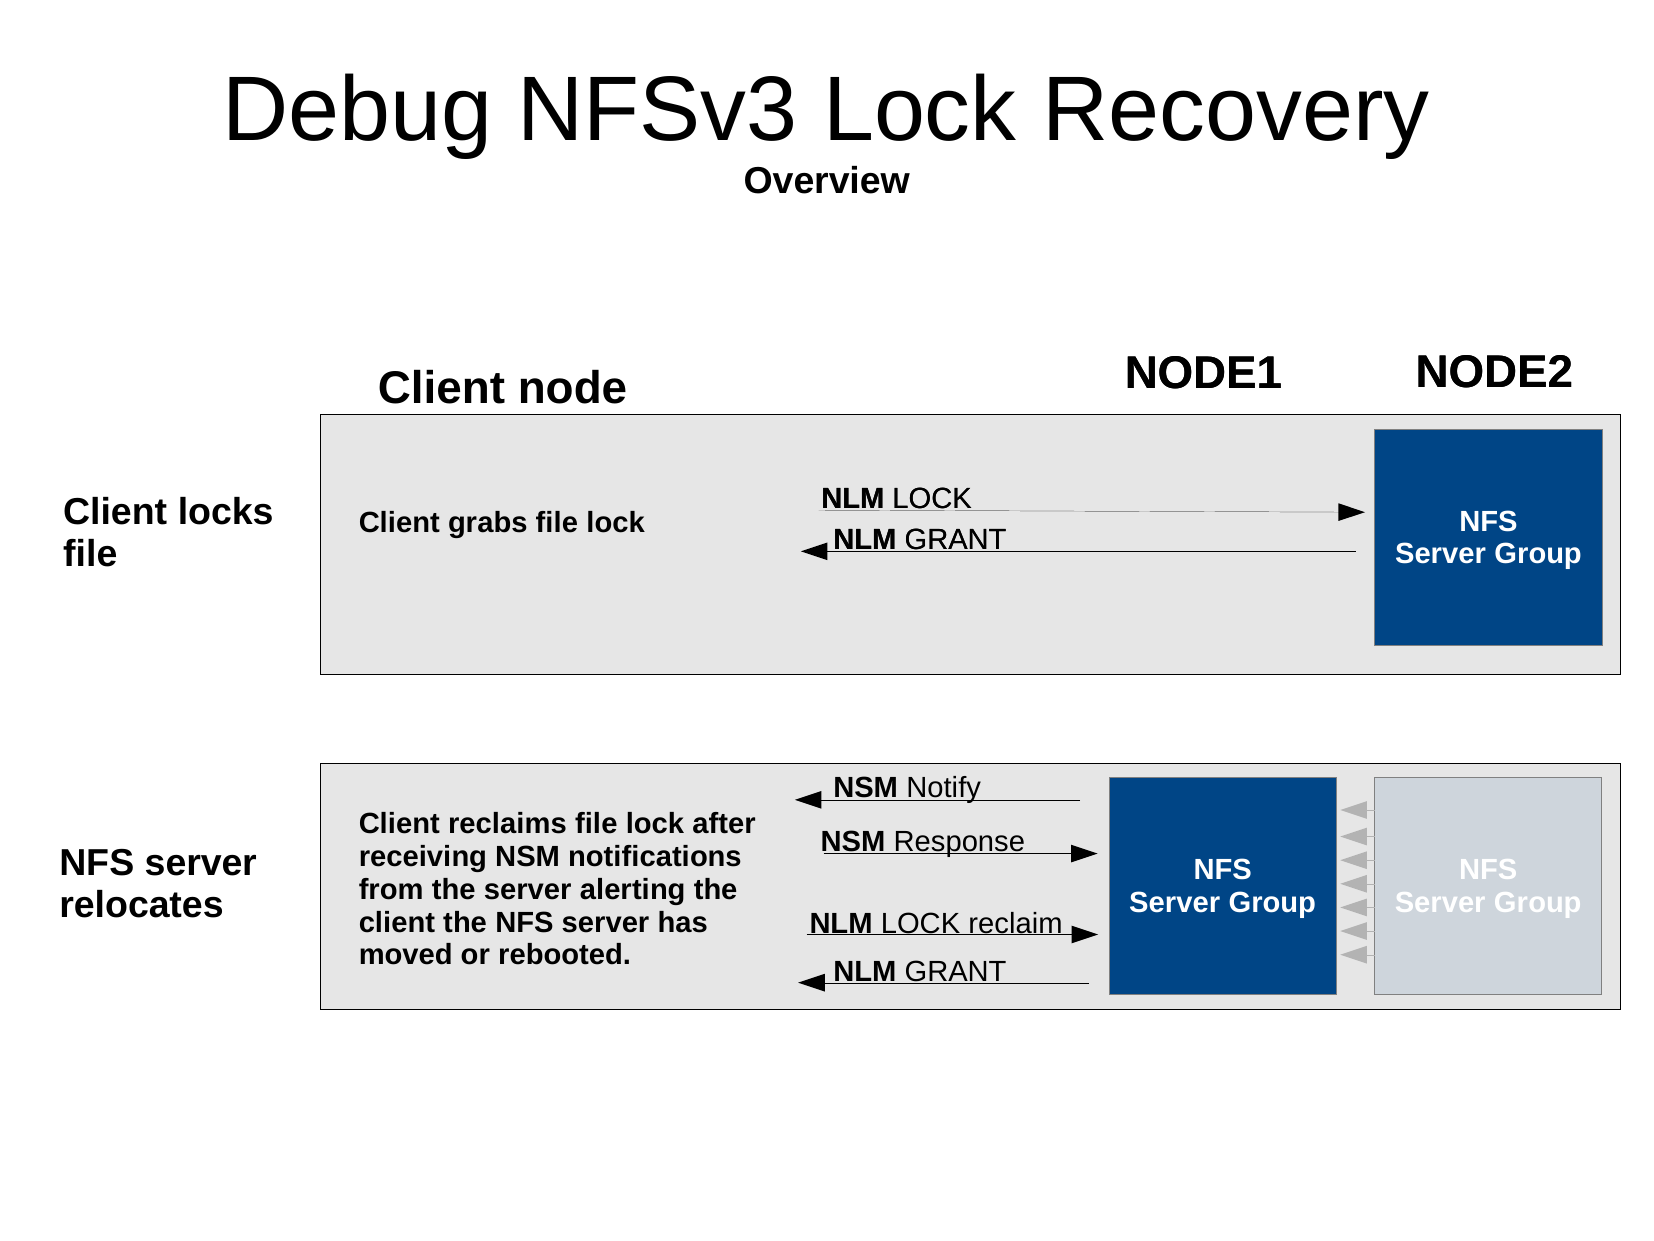

# Debug NFSv3 Lock Recovery Overview
NODE2
NODE2
NODE1
NODE1
 Client node
NFS
Server Group
NLM LOCK
NLM LOCK
Client locks file
Client grabs file lock
NLM GRANT
NLM GRANT
NSM Notify
NFS
Server Group
NFS
Server Group
Client reclaims file lock after receiving NSM notifications from the server alerting the client the NFS server has moved or rebooted.
NSM Response
NFS server
relocates
NLM LOCK reclaim
NLM LOCK
NLM GRANT
NLM GRANT